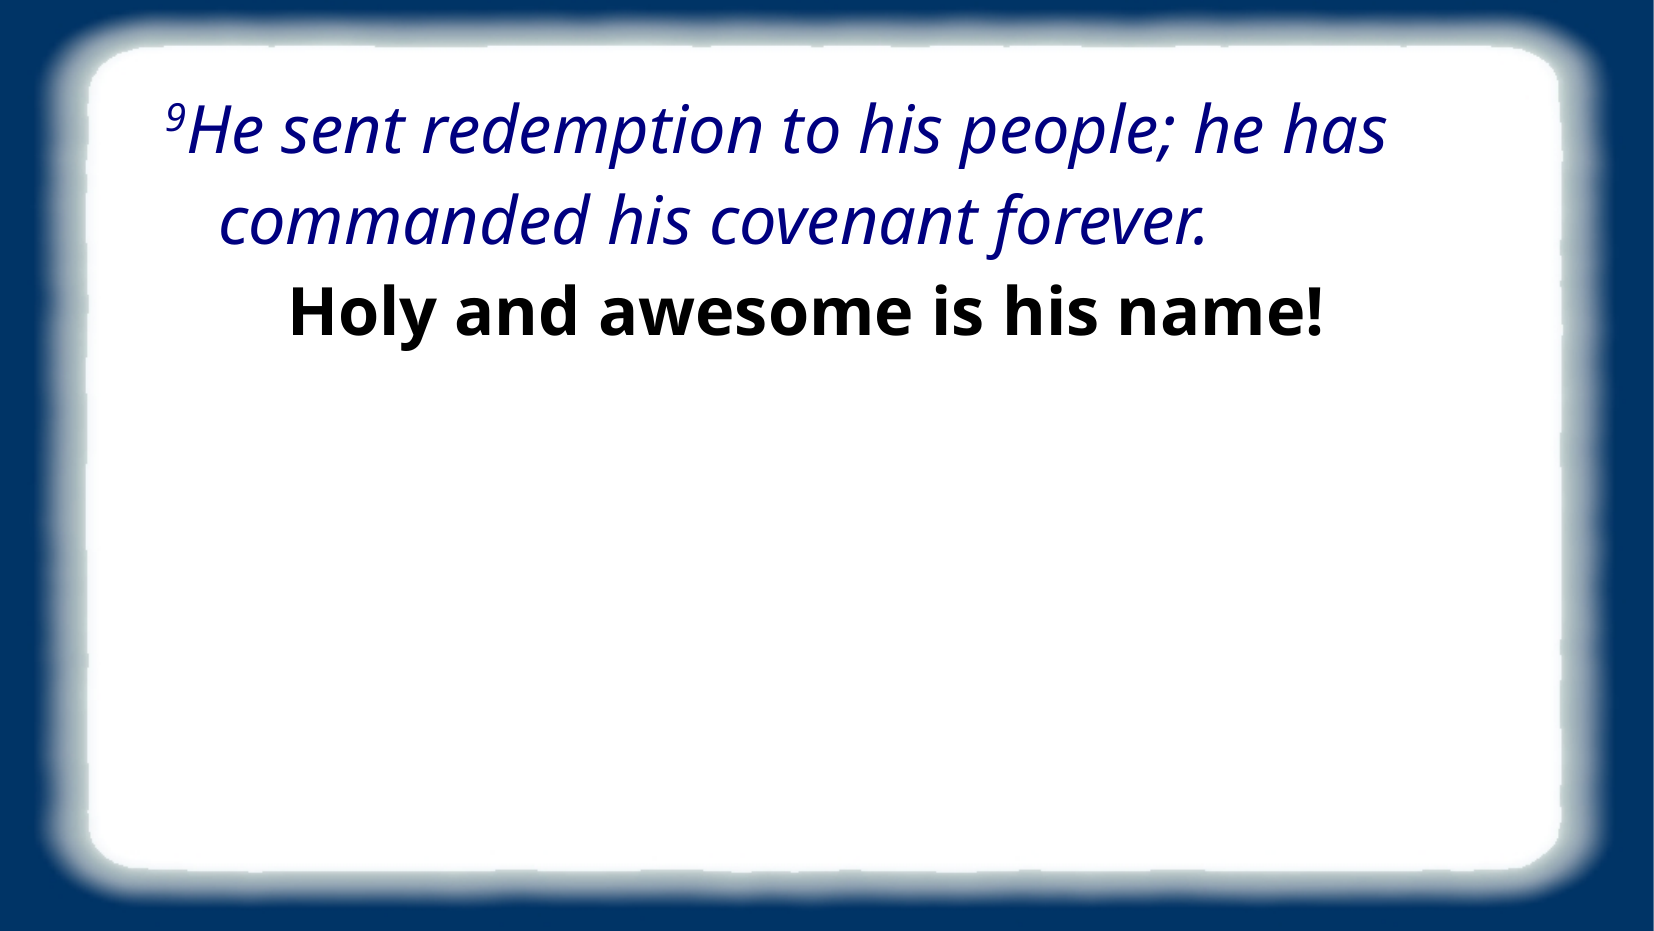

9He sent redemption to his people; he has
 commanded his covenant forever.
 Holy and awesome is his name!